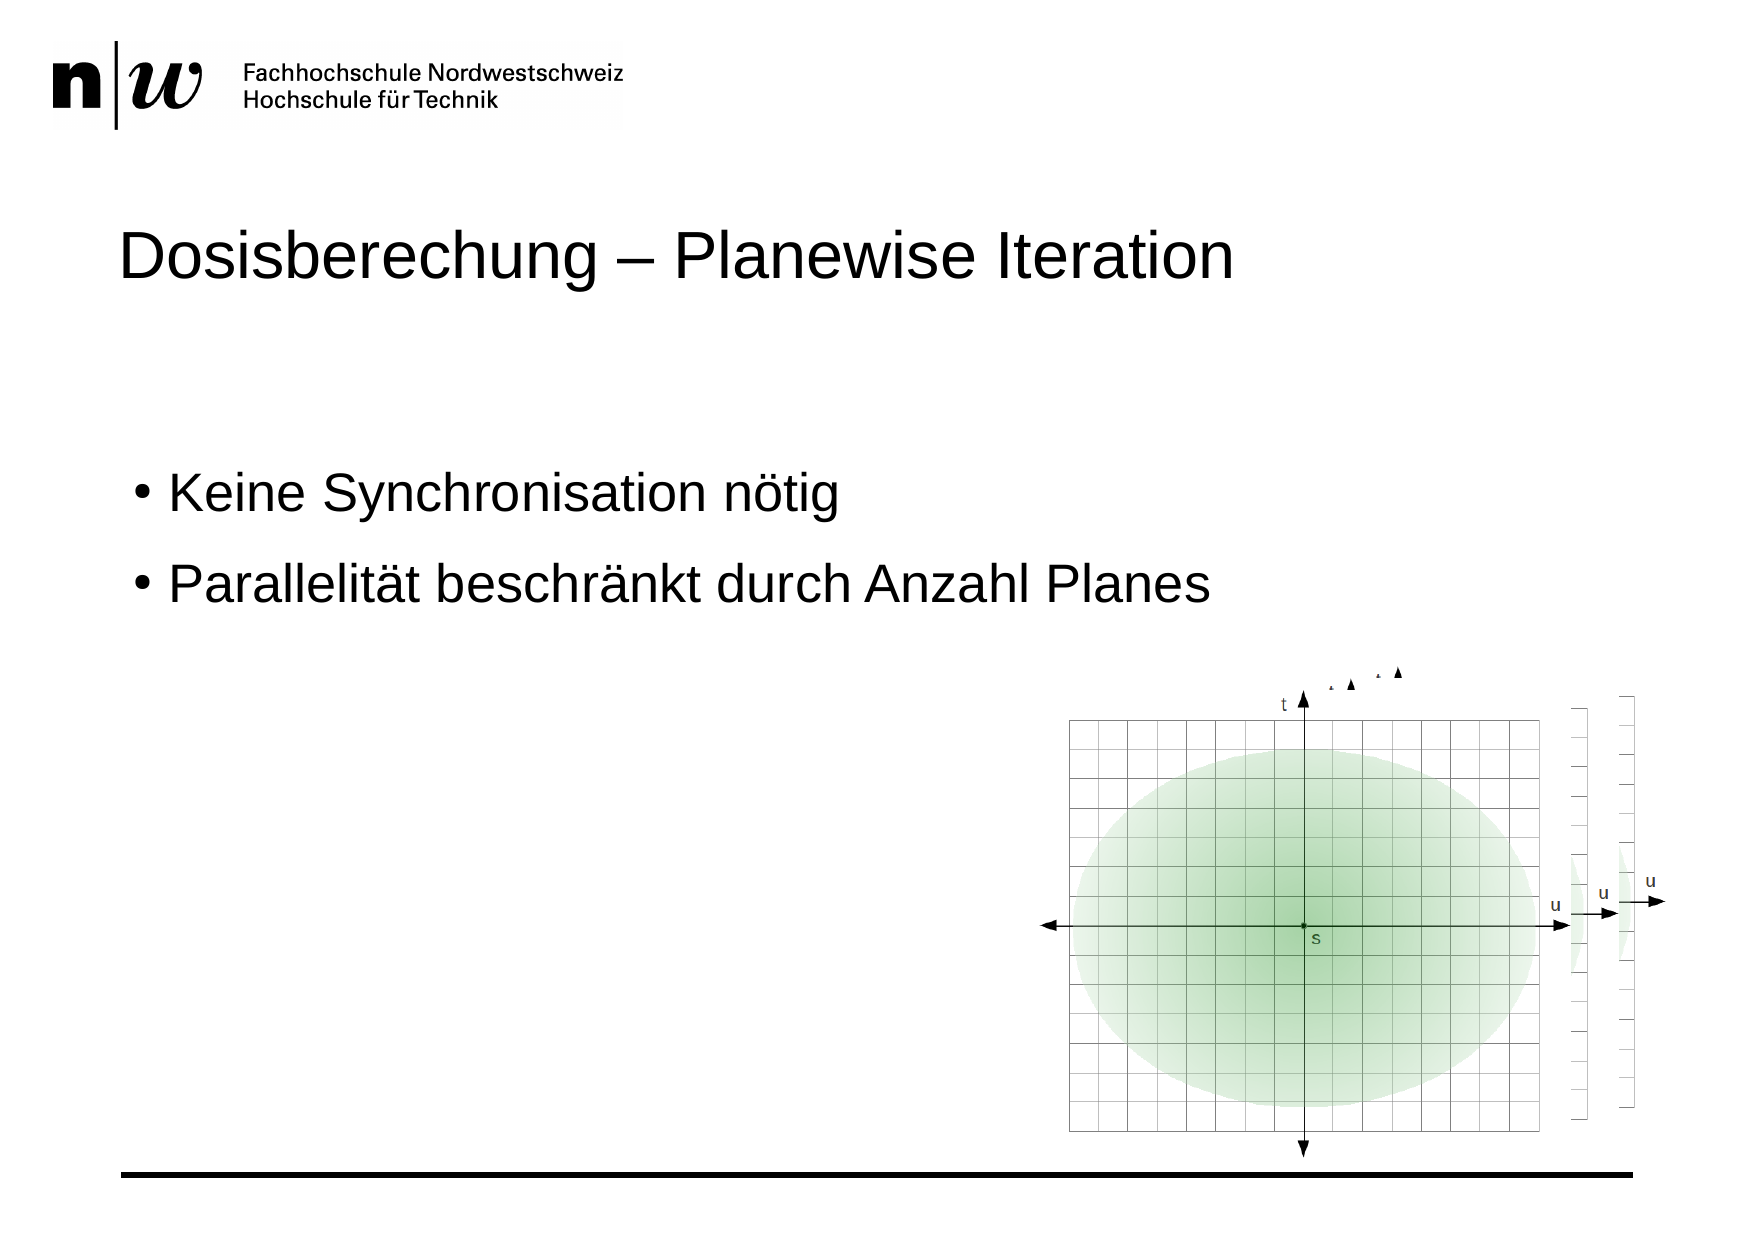

Dosisberechung – Planewise Iteration
Keine Synchronisation nötig
Parallelität beschränkt durch Anzahl Planes